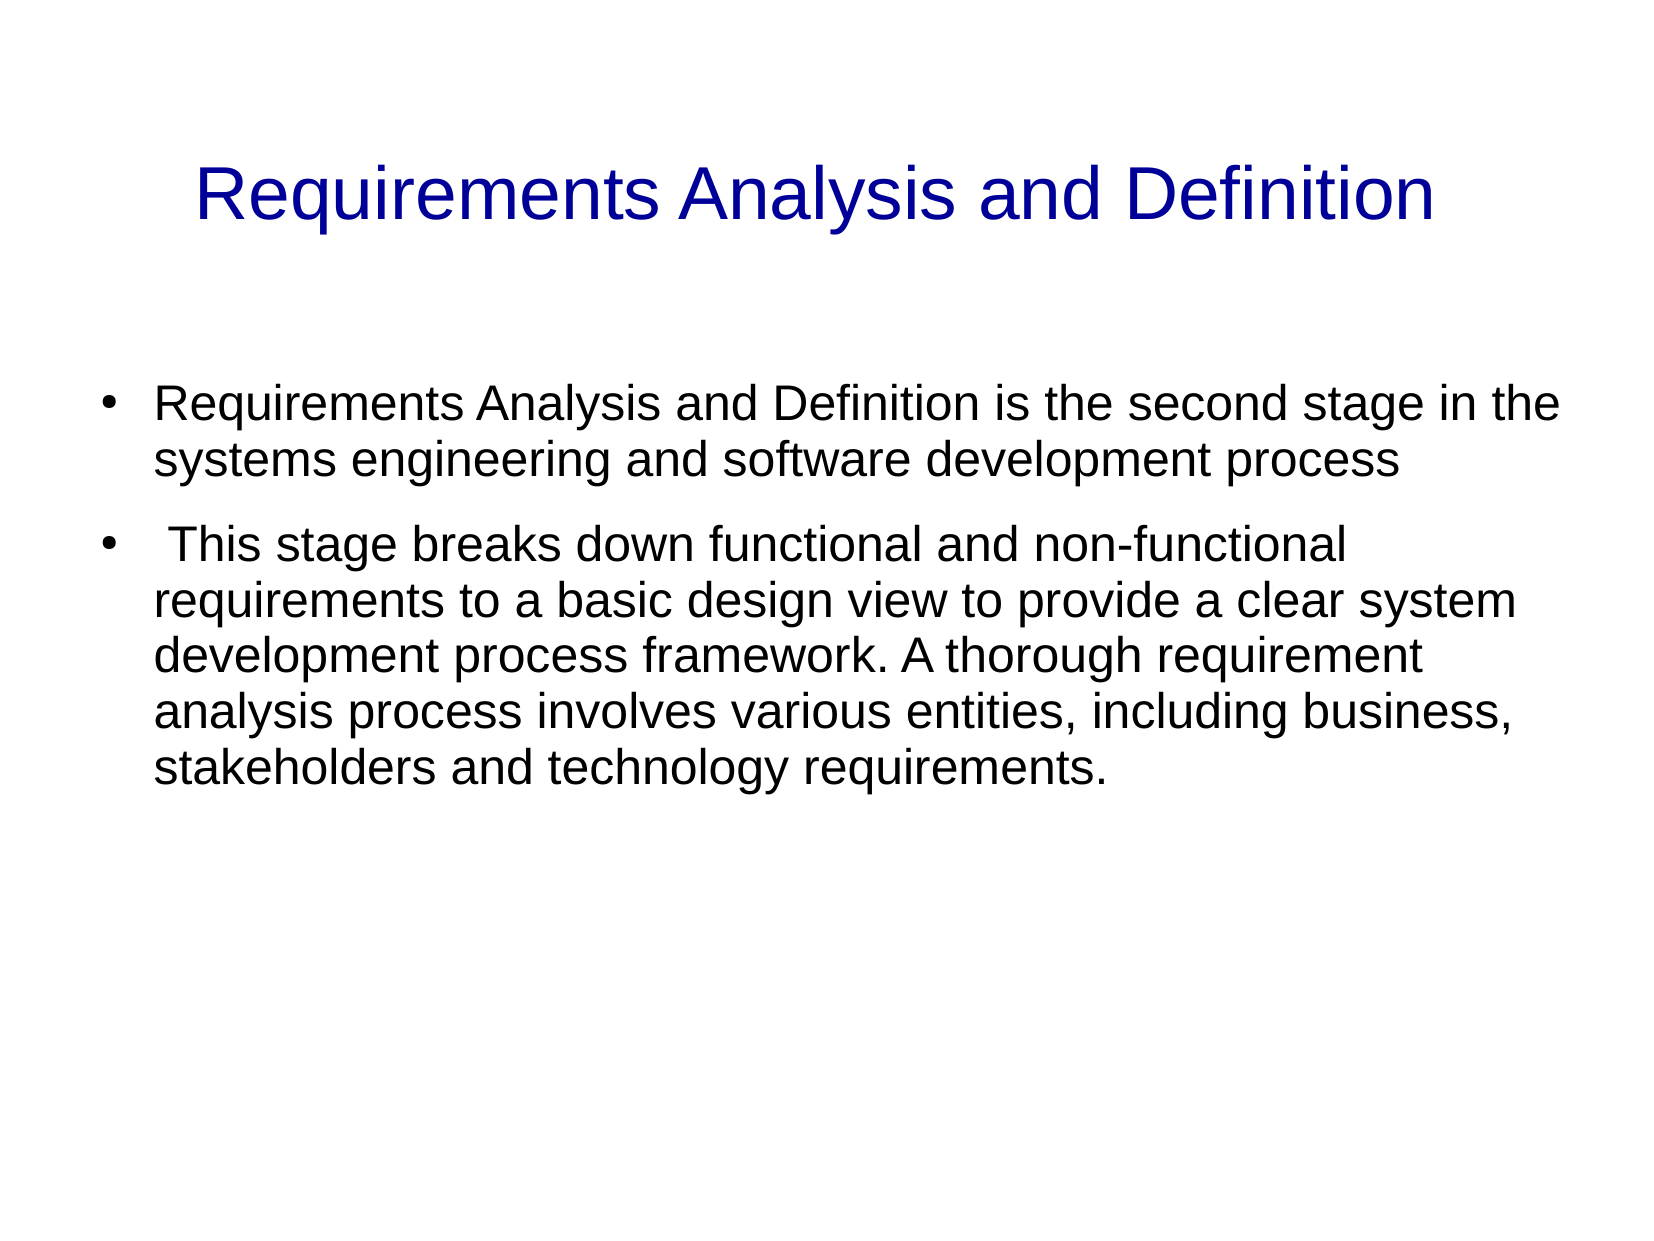

# Requirements Analysis and Definition
Requirements Analysis and Definition is the second stage in the systems engineering and software development process
 This stage breaks down functional and non-functional requirements to a basic design view to provide a clear system development process framework. A thorough requirement analysis process involves various entities, including business, stakeholders and technology requirements.